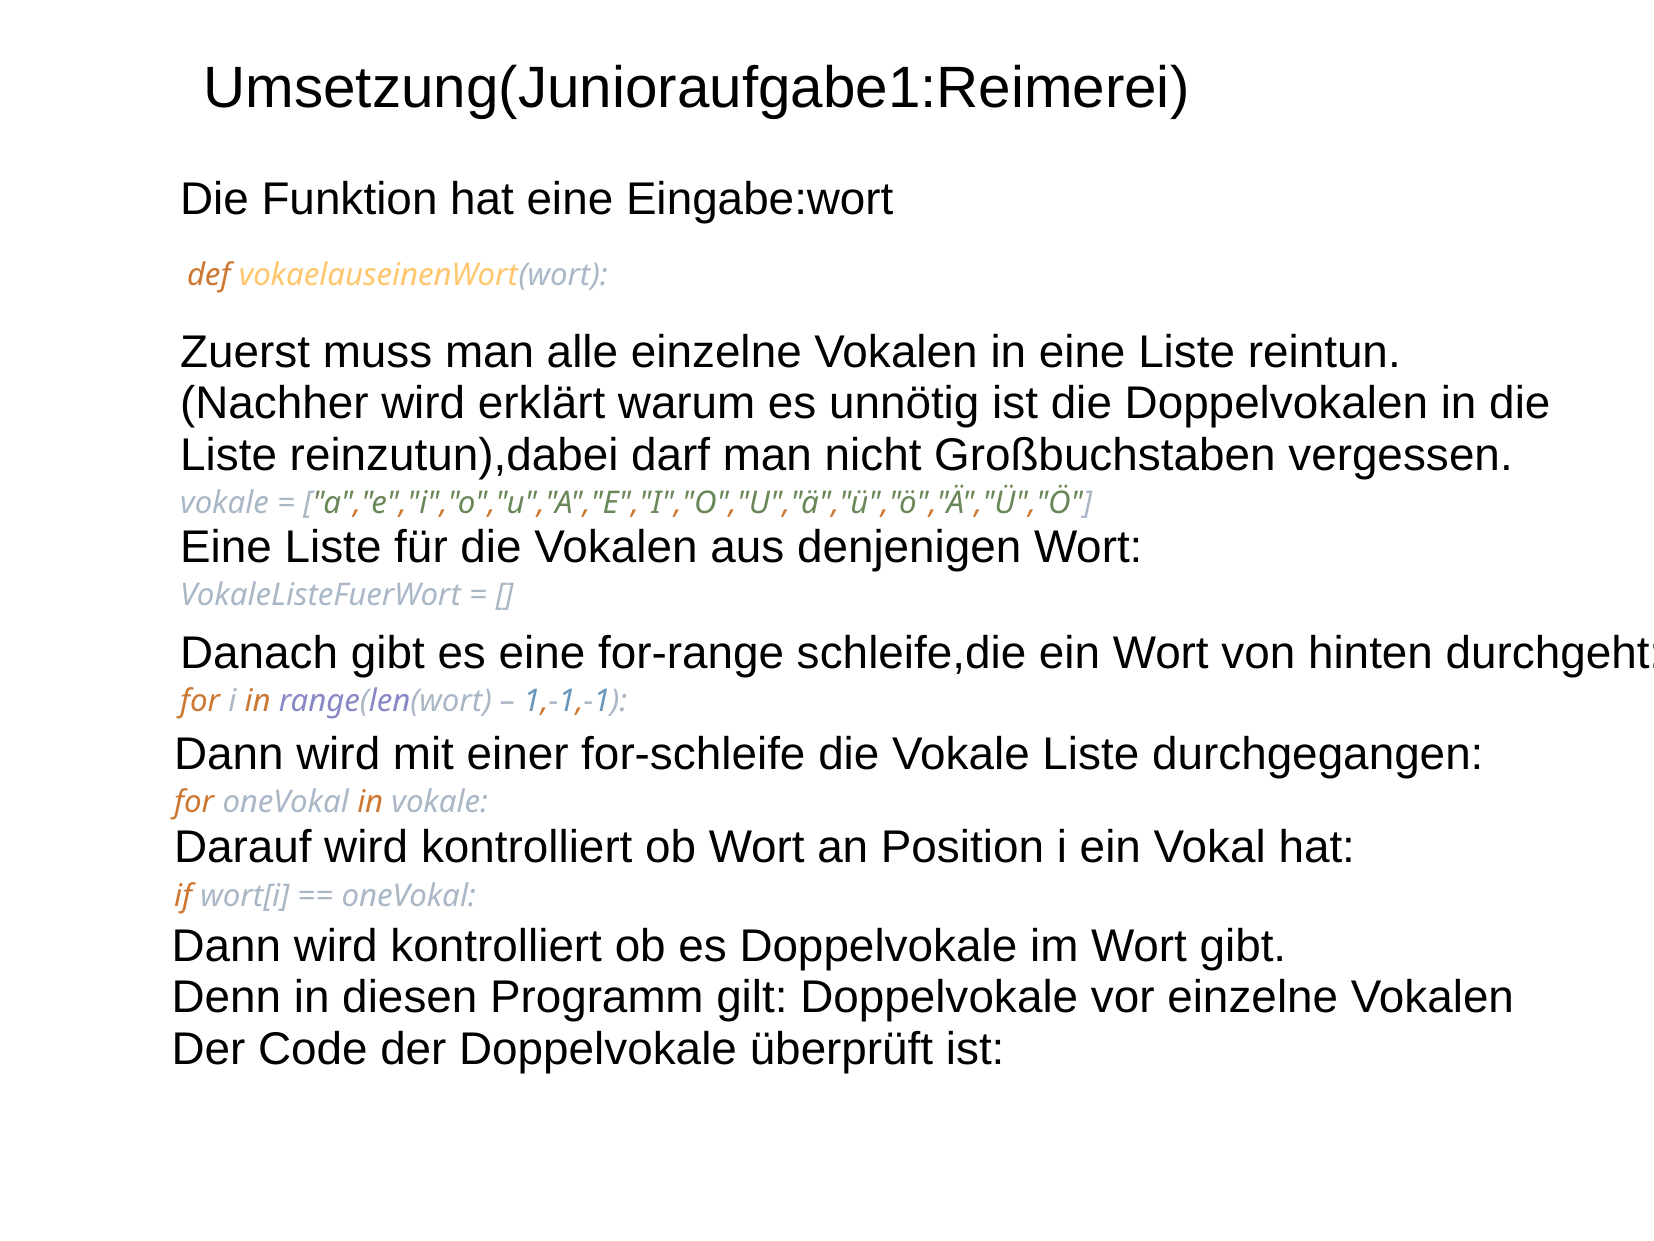

Umsetzung(Junioraufgabe1:Reimerei)
Die Funktion hat eine Eingabe:wort
def vokaelauseinenWort(wort):
Zuerst muss man alle einzelne Vokalen in eine Liste reintun.
(Nachher wird erklärt warum es unnötig ist die Doppelvokalen in die
Liste reinzutun),dabei darf man nicht Großbuchstaben vergessen.
vokale = ["a","e","i","o","u","A","E","I","O","U","ä","ü","ö","Ä","Ü","Ö"]
Eine Liste für die Vokalen aus denjenigen Wort:
VokaleListeFuerWort = []
Danach gibt es eine for-range schleife,die ein Wort von hinten durchgeht:
for i in range(len(wort) – 1,-1,-1):
Dann wird mit einer for-schleife die Vokale Liste durchgegangen:
for oneVokal in vokale:
Darauf wird kontrolliert ob Wort an Position i ein Vokal hat:
if wort[i] == oneVokal:
Dann wird kontrolliert ob es Doppelvokale im Wort gibt.
Denn in diesen Programm gilt: Doppelvokale vor einzelne Vokalen
Der Code der Doppelvokale überprüft ist: